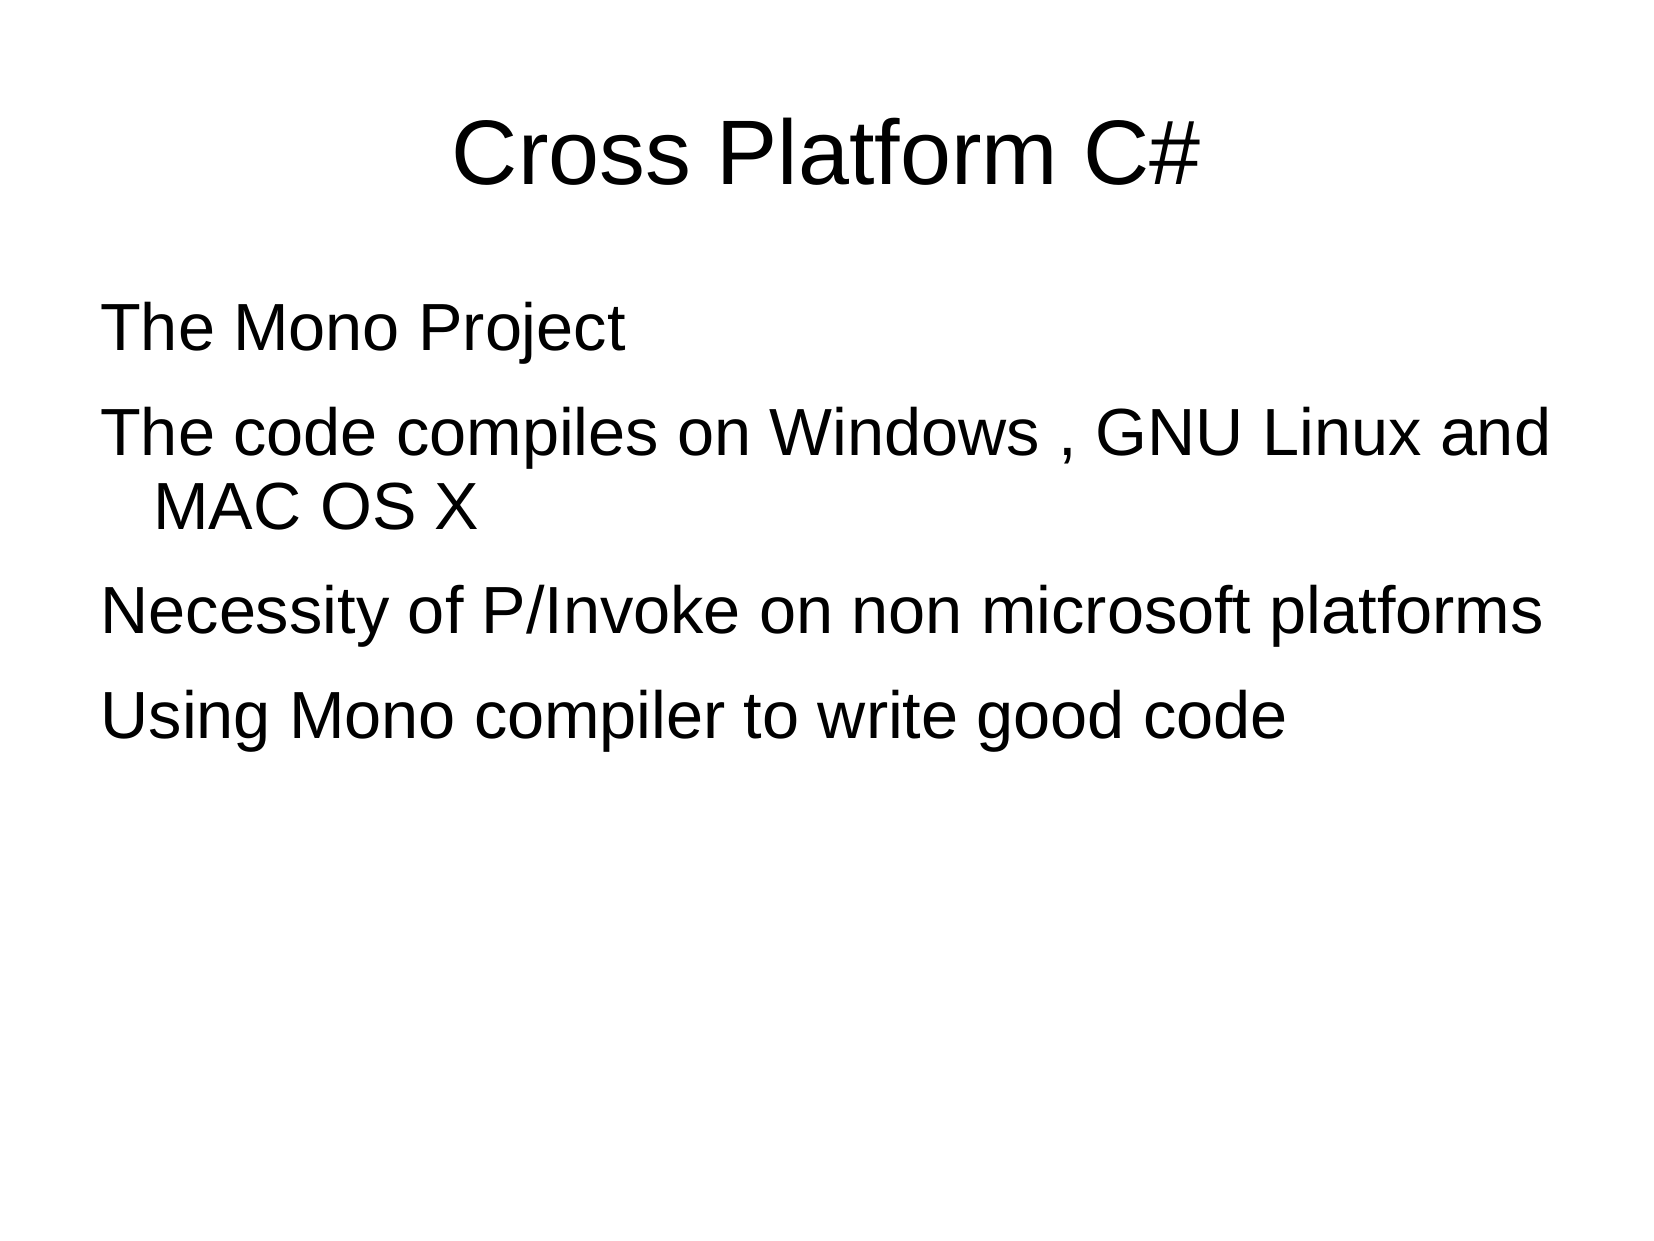

# Cross Platform C#
The Mono Project
The code compiles on Windows , GNU Linux and MAC OS X
Necessity of P/Invoke on non microsoft platforms
Using Mono compiler to write good code